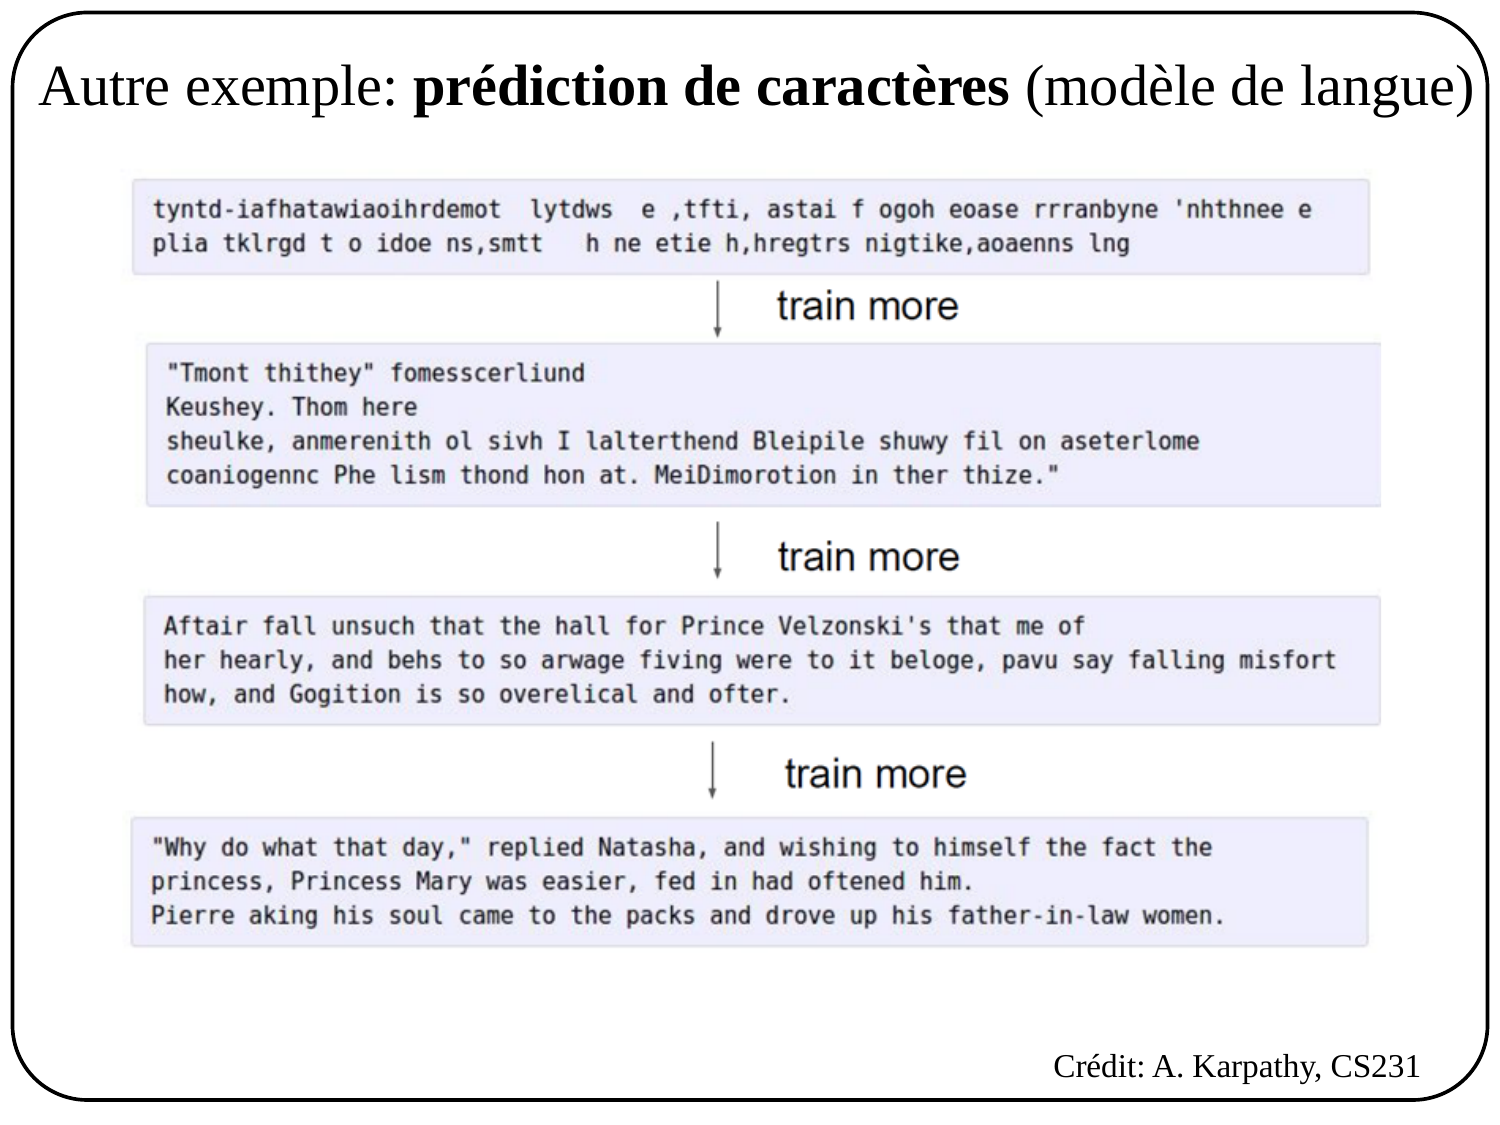

Autre exemple: prédiction de caractères (modèle de langue)
Crédit: A. Karpathy, CS231